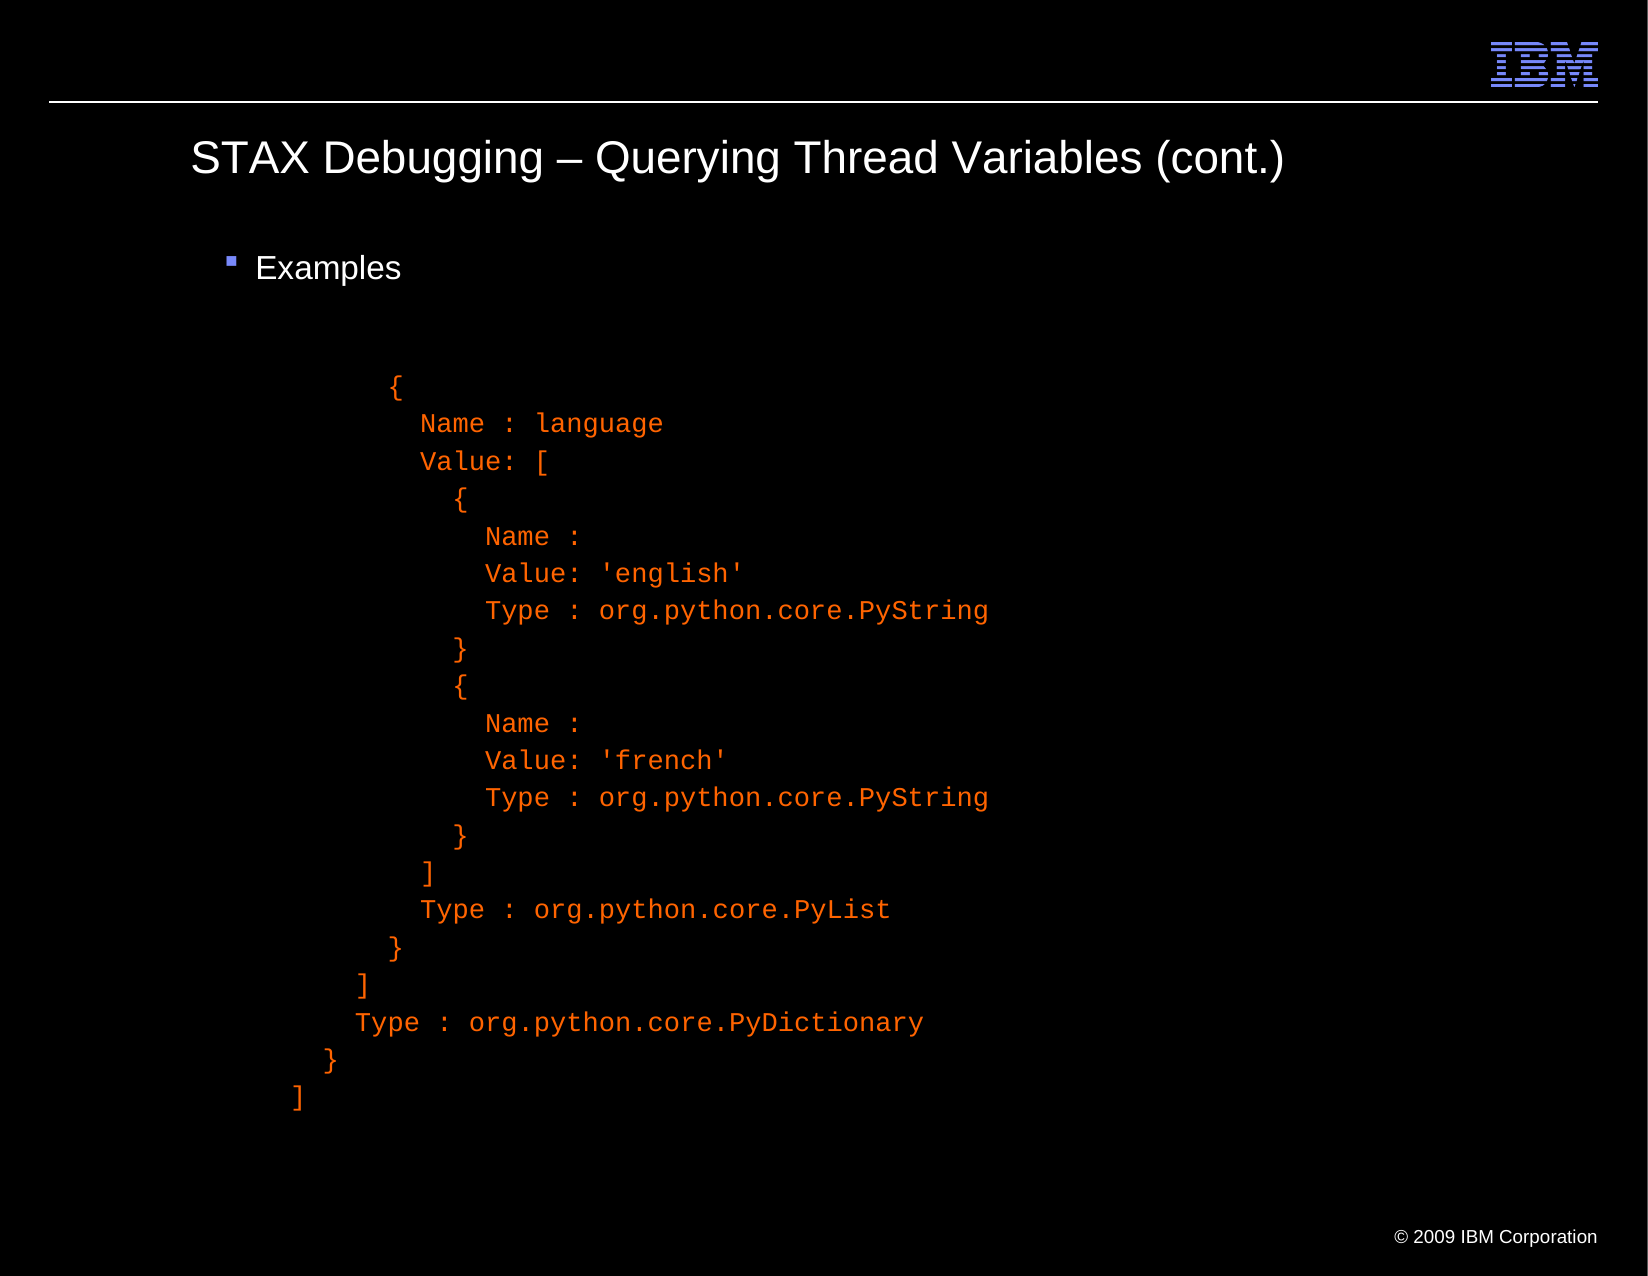

STAX Debugging – Querying Thread Variables (cont.)
Examples
 {
 Name : language
 Value: [
 {
 Name :
 Value: 'english'
 Type : org.python.core.PyString
 }
 {
 Name :
 Value: 'french'
 Type : org.python.core.PyString
 }
 ]
 Type : org.python.core.PyList
 }
 ]
 Type : org.python.core.PyDictionary
 }
 ]